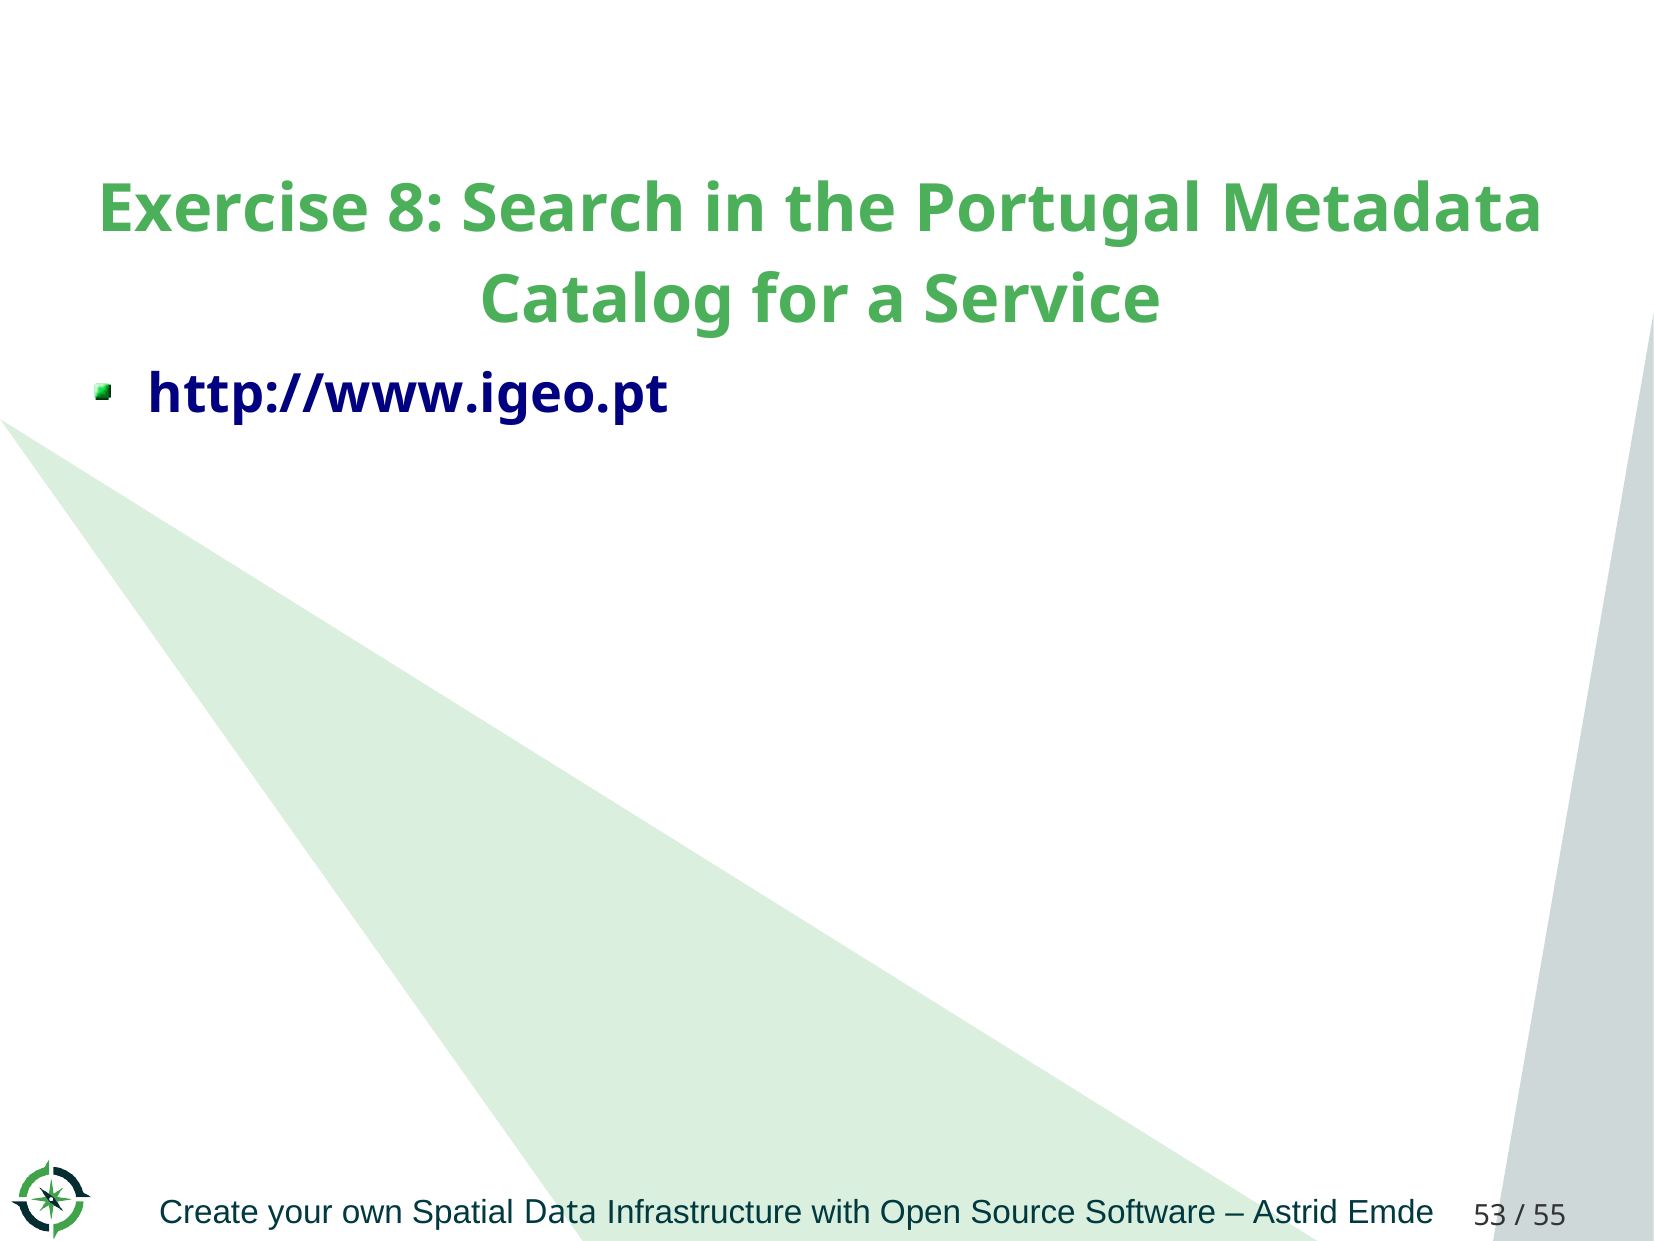

# Exercise 8: Search in the Portugal Metadata Catalog for a Service
http://www.igeo.pt